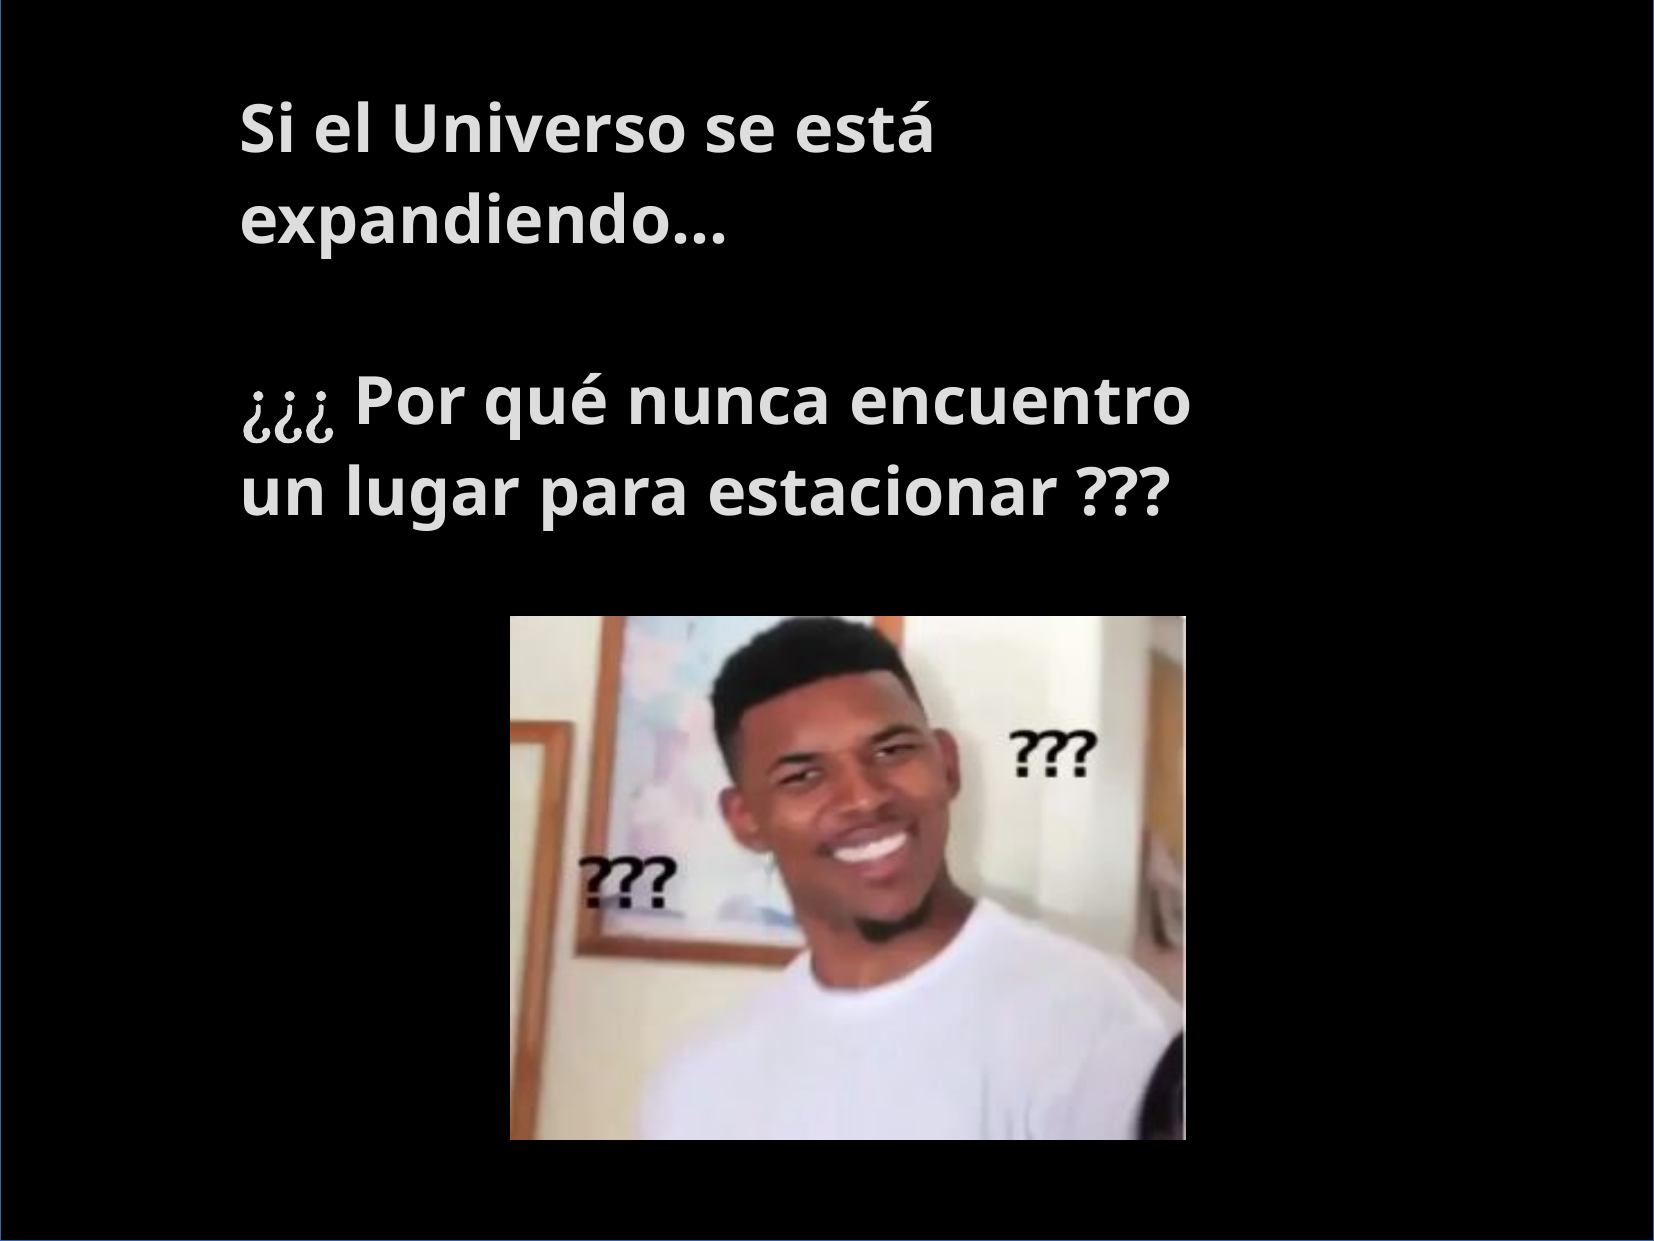

Si el Universo se está expandiendo...
¿¿¿ Por qué nunca encuentro un lugar para estacionar ???
17